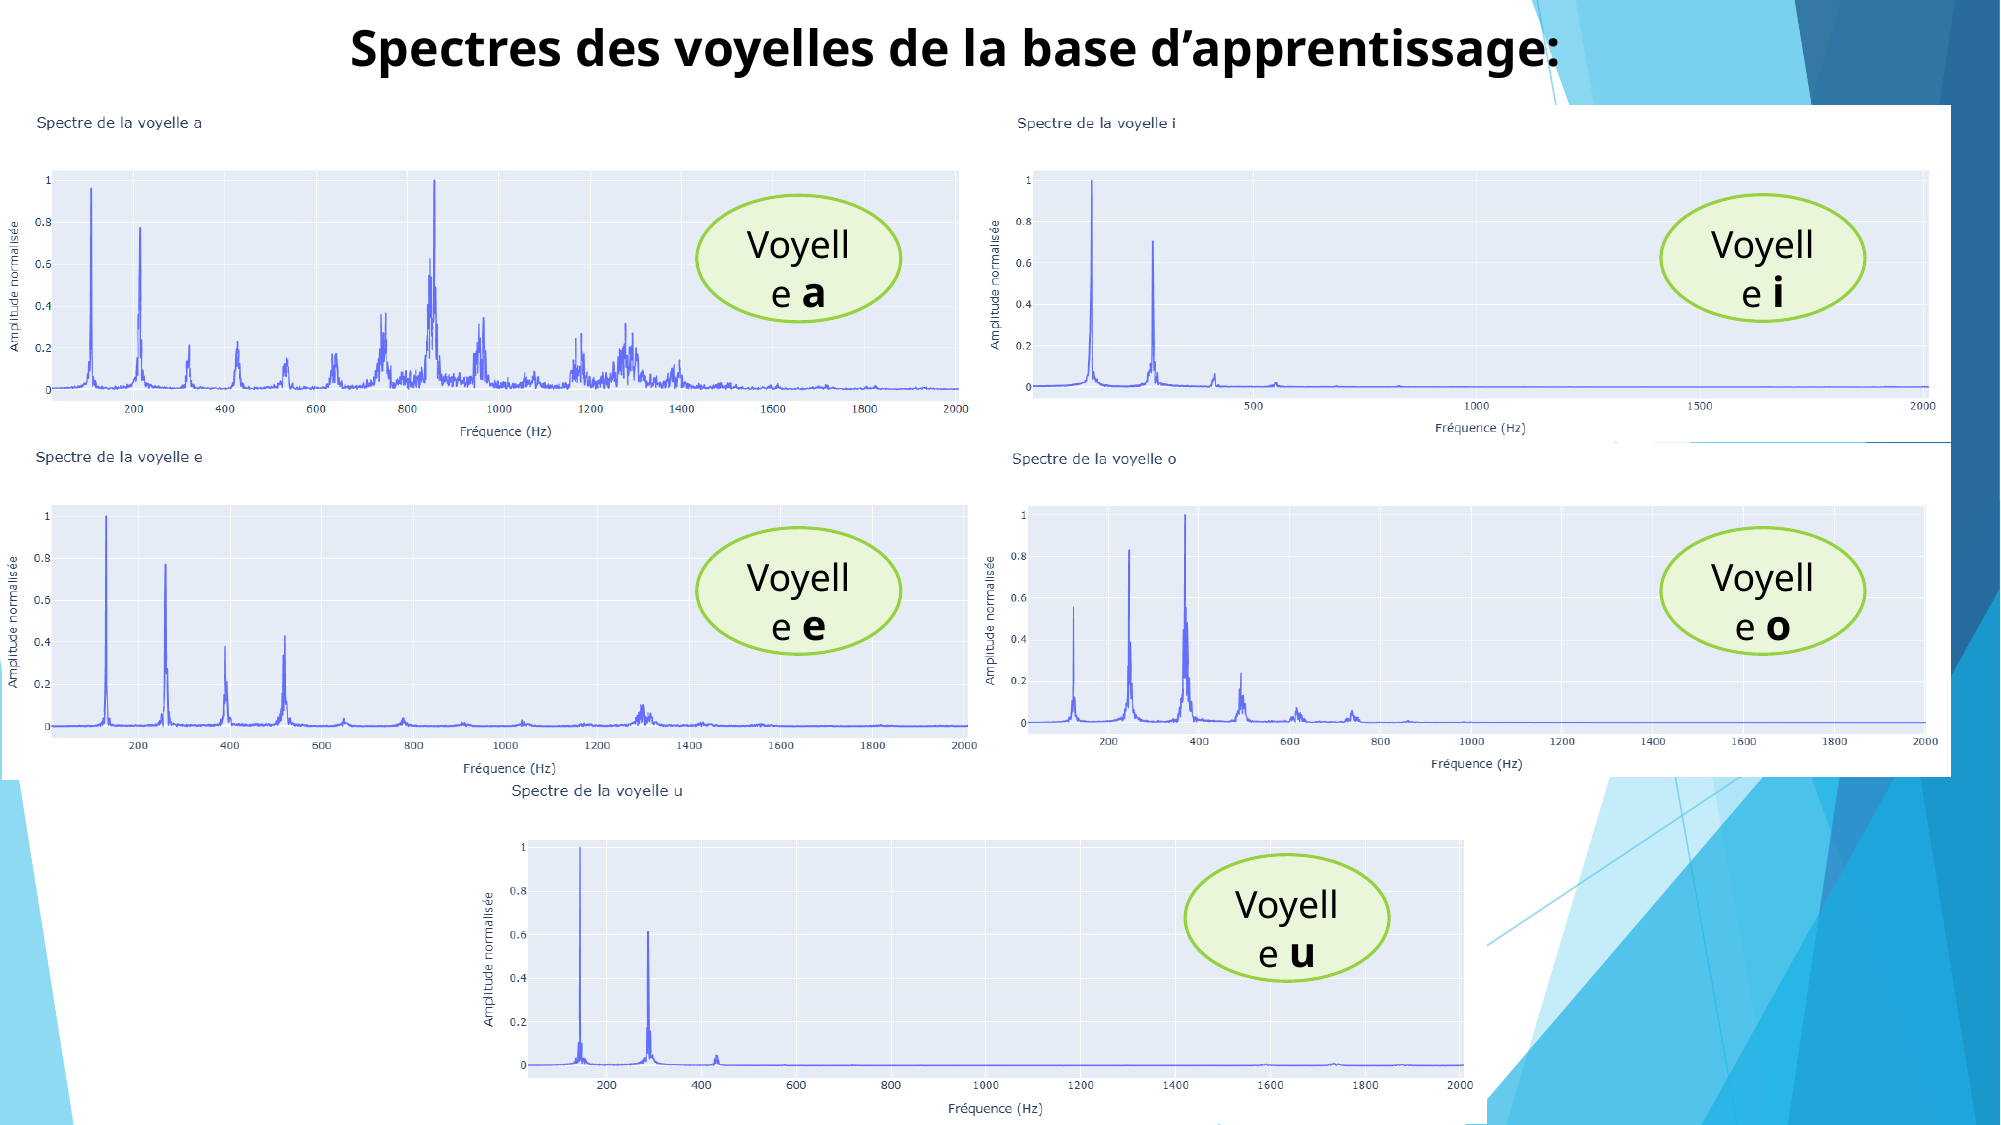

Spectres des voyelles de la base d’apprentissage:
Voyelle i
Voyelle a
Voyelle e
Voyelle o
Voyelle u